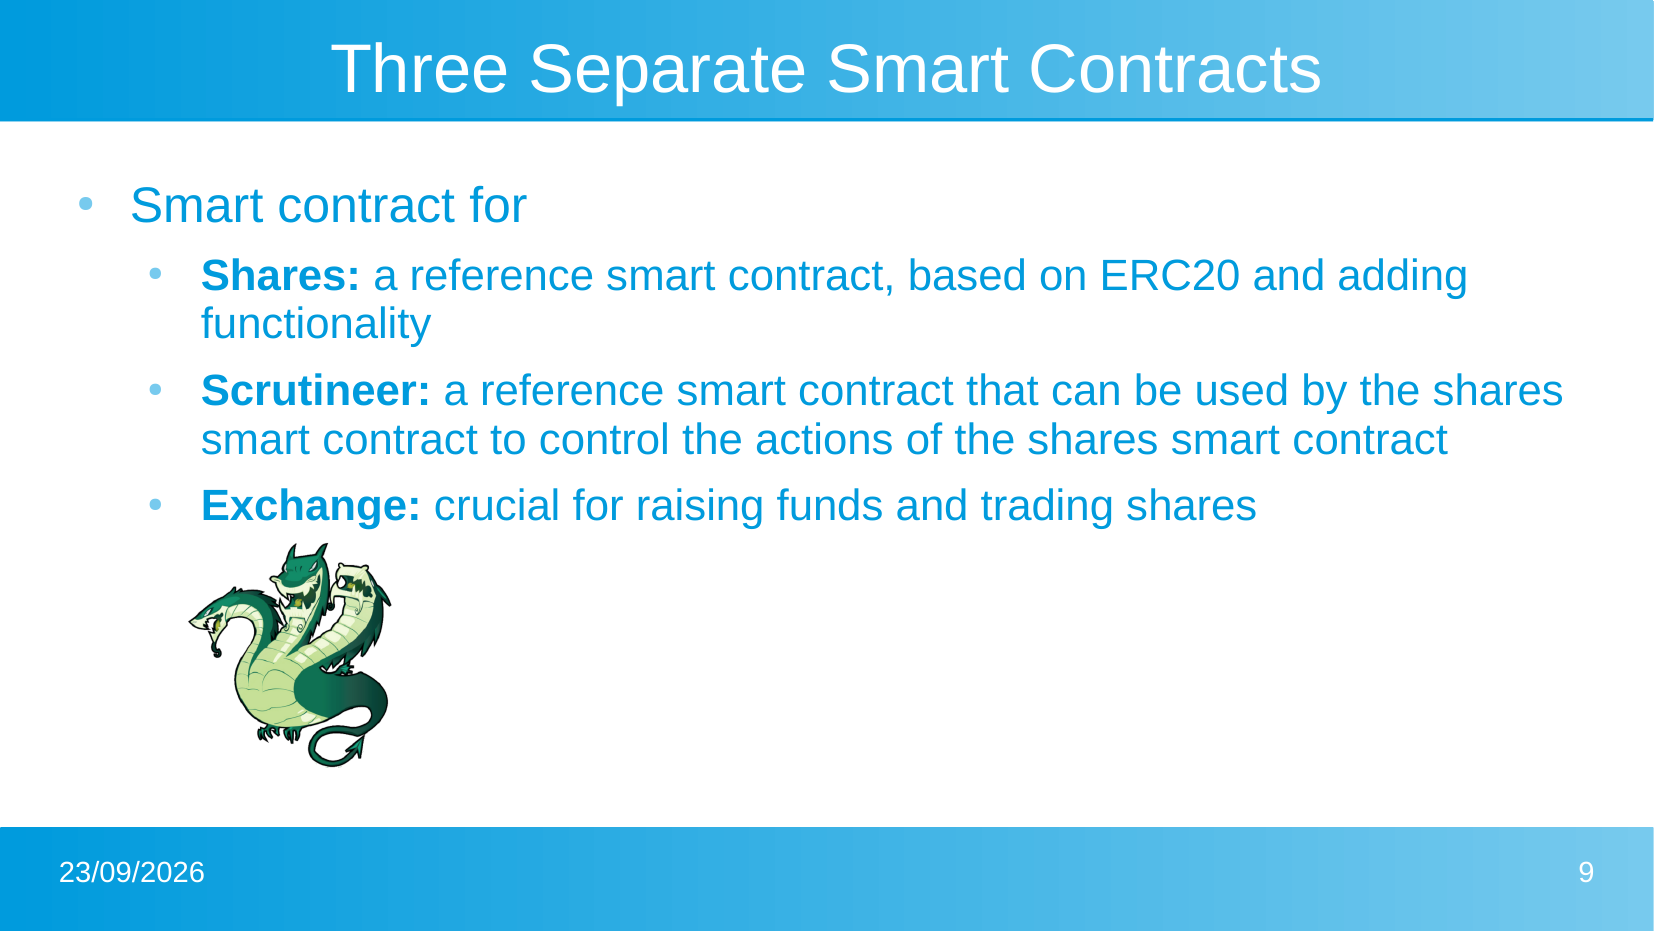

# Three Separate Smart Contracts
Smart contract for
Shares: a reference smart contract, based on ERC20 and adding functionality
Scrutineer: a reference smart contract that can be used by the shares smart contract to control the actions of the shares smart contract
Exchange: crucial for raising funds and trading shares
9